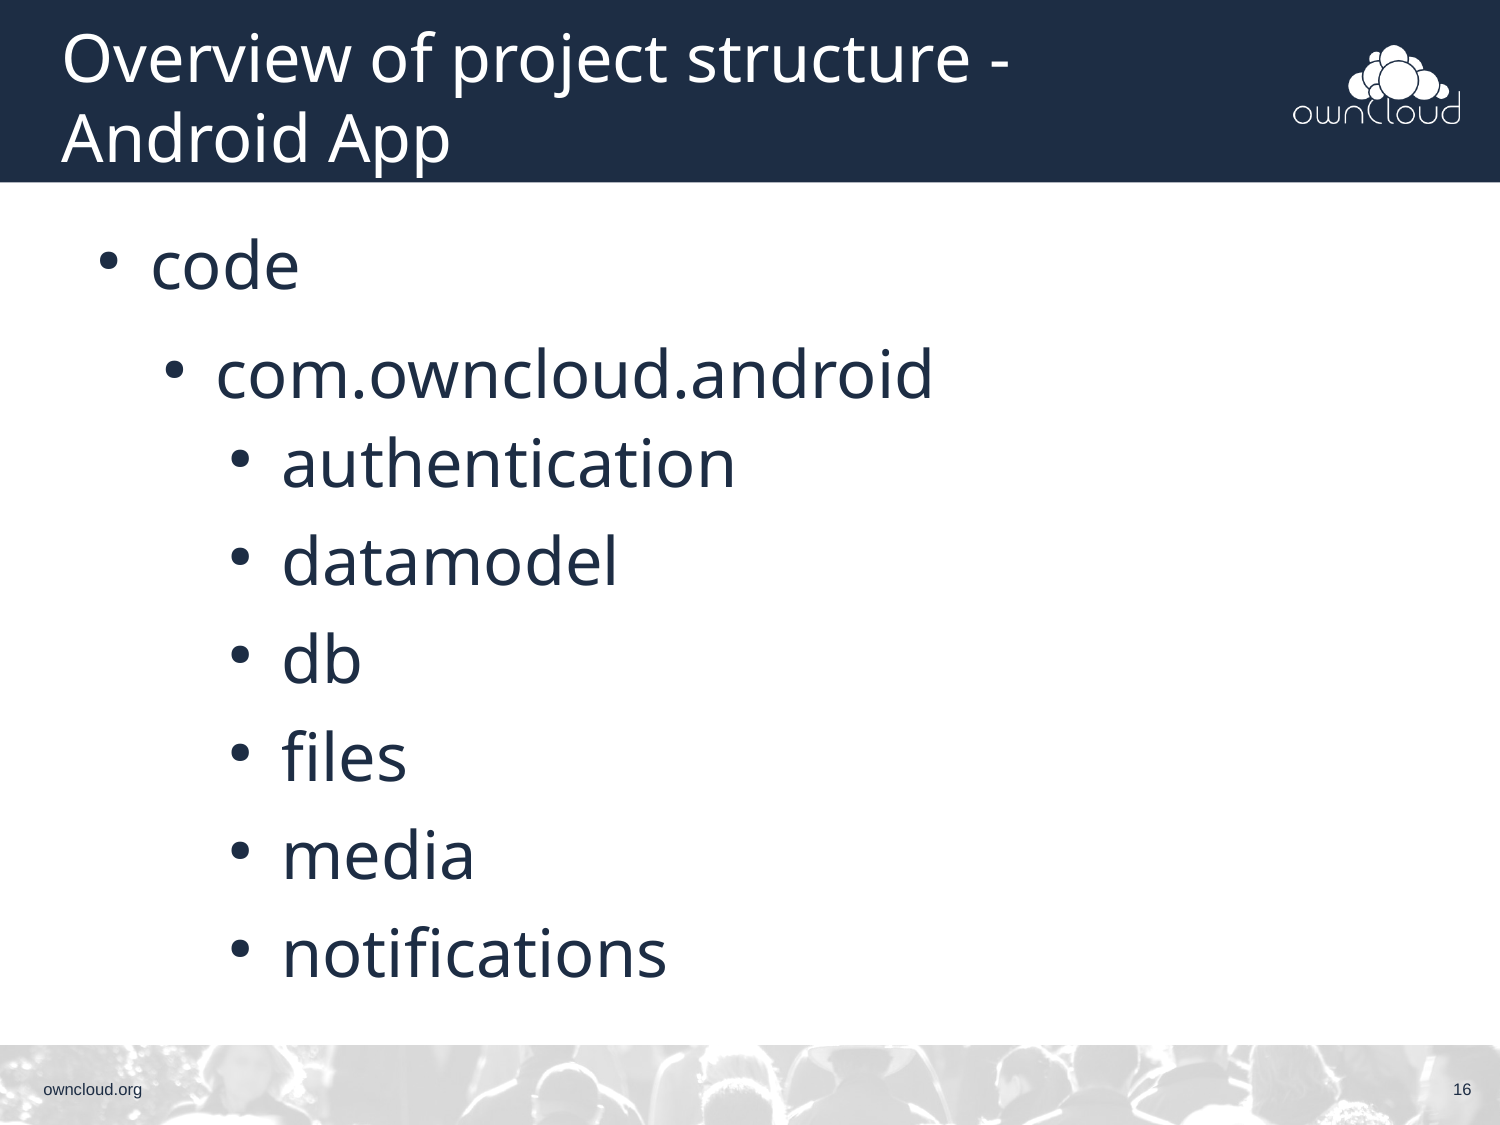

# Overview of project structure - Android App
code
com.owncloud.android
authentication
datamodel
db
files
media
notifications